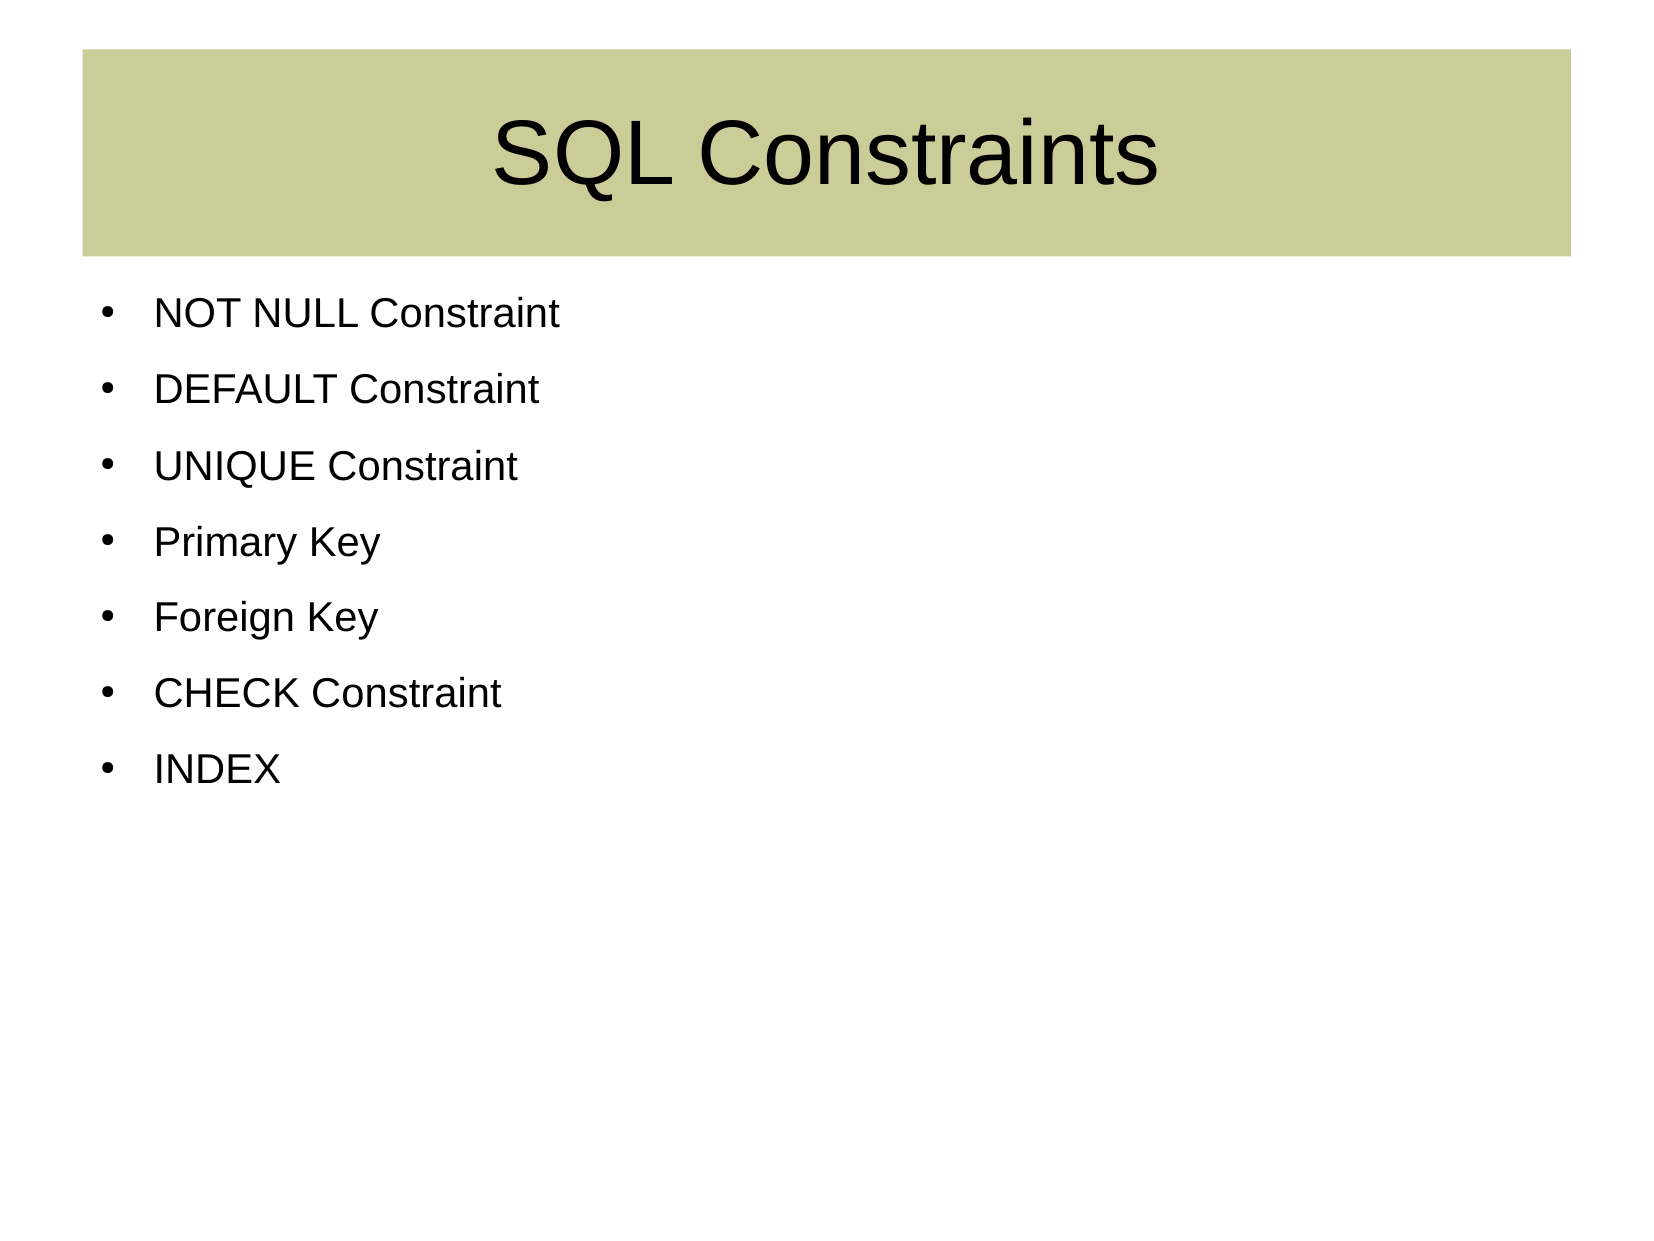

# SQL Constraints
NOT NULL Constraint
DEFAULT Constraint
UNIQUE Constraint
Primary Key
Foreign Key
CHECK Constraint
INDEX